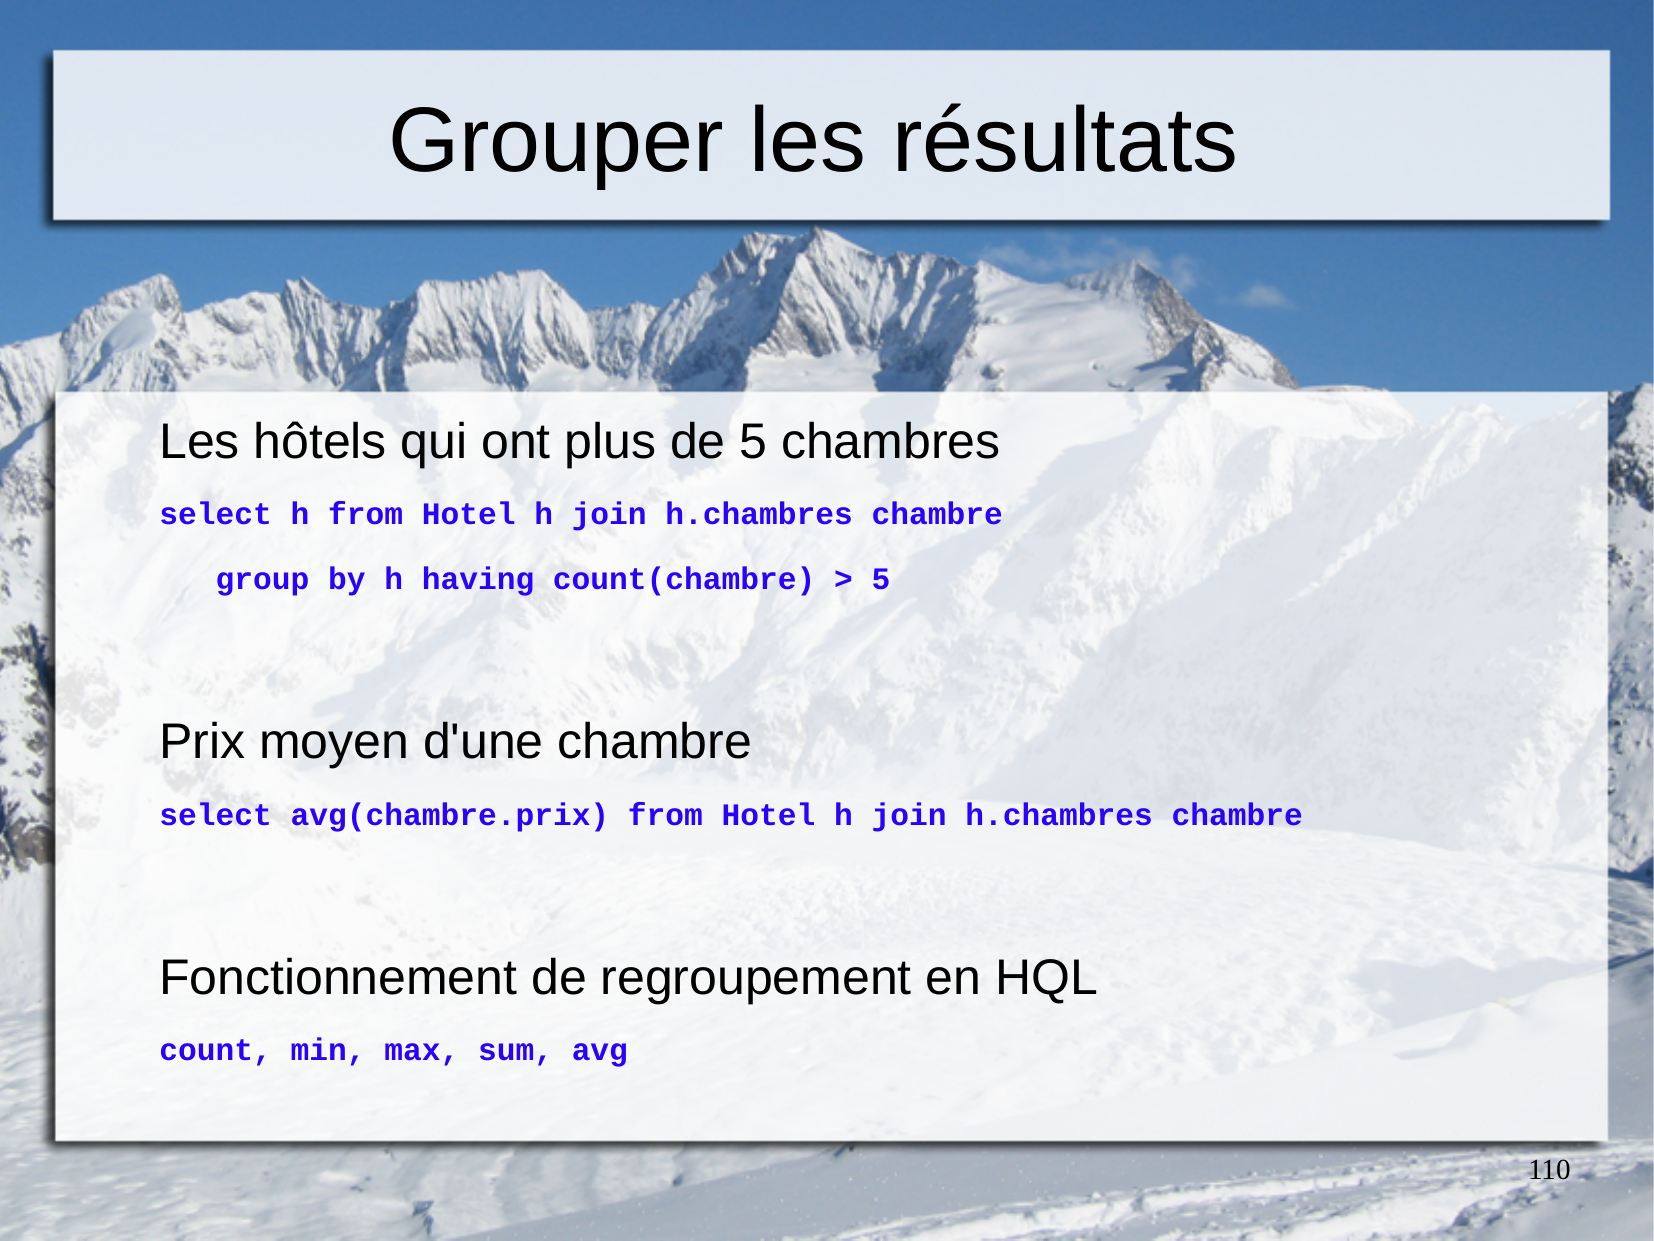

# Grouper les résultats
Les hôtels qui ont plus de 5 chambres
select h from Hotel h join h.chambres chambre
 group by h having count(chambre) > 5
Prix moyen d'une chambre
select avg(chambre.prix) from Hotel h join h.chambres chambre
Fonctionnement de regroupement en HQL
count, min, max, sum, avg
110